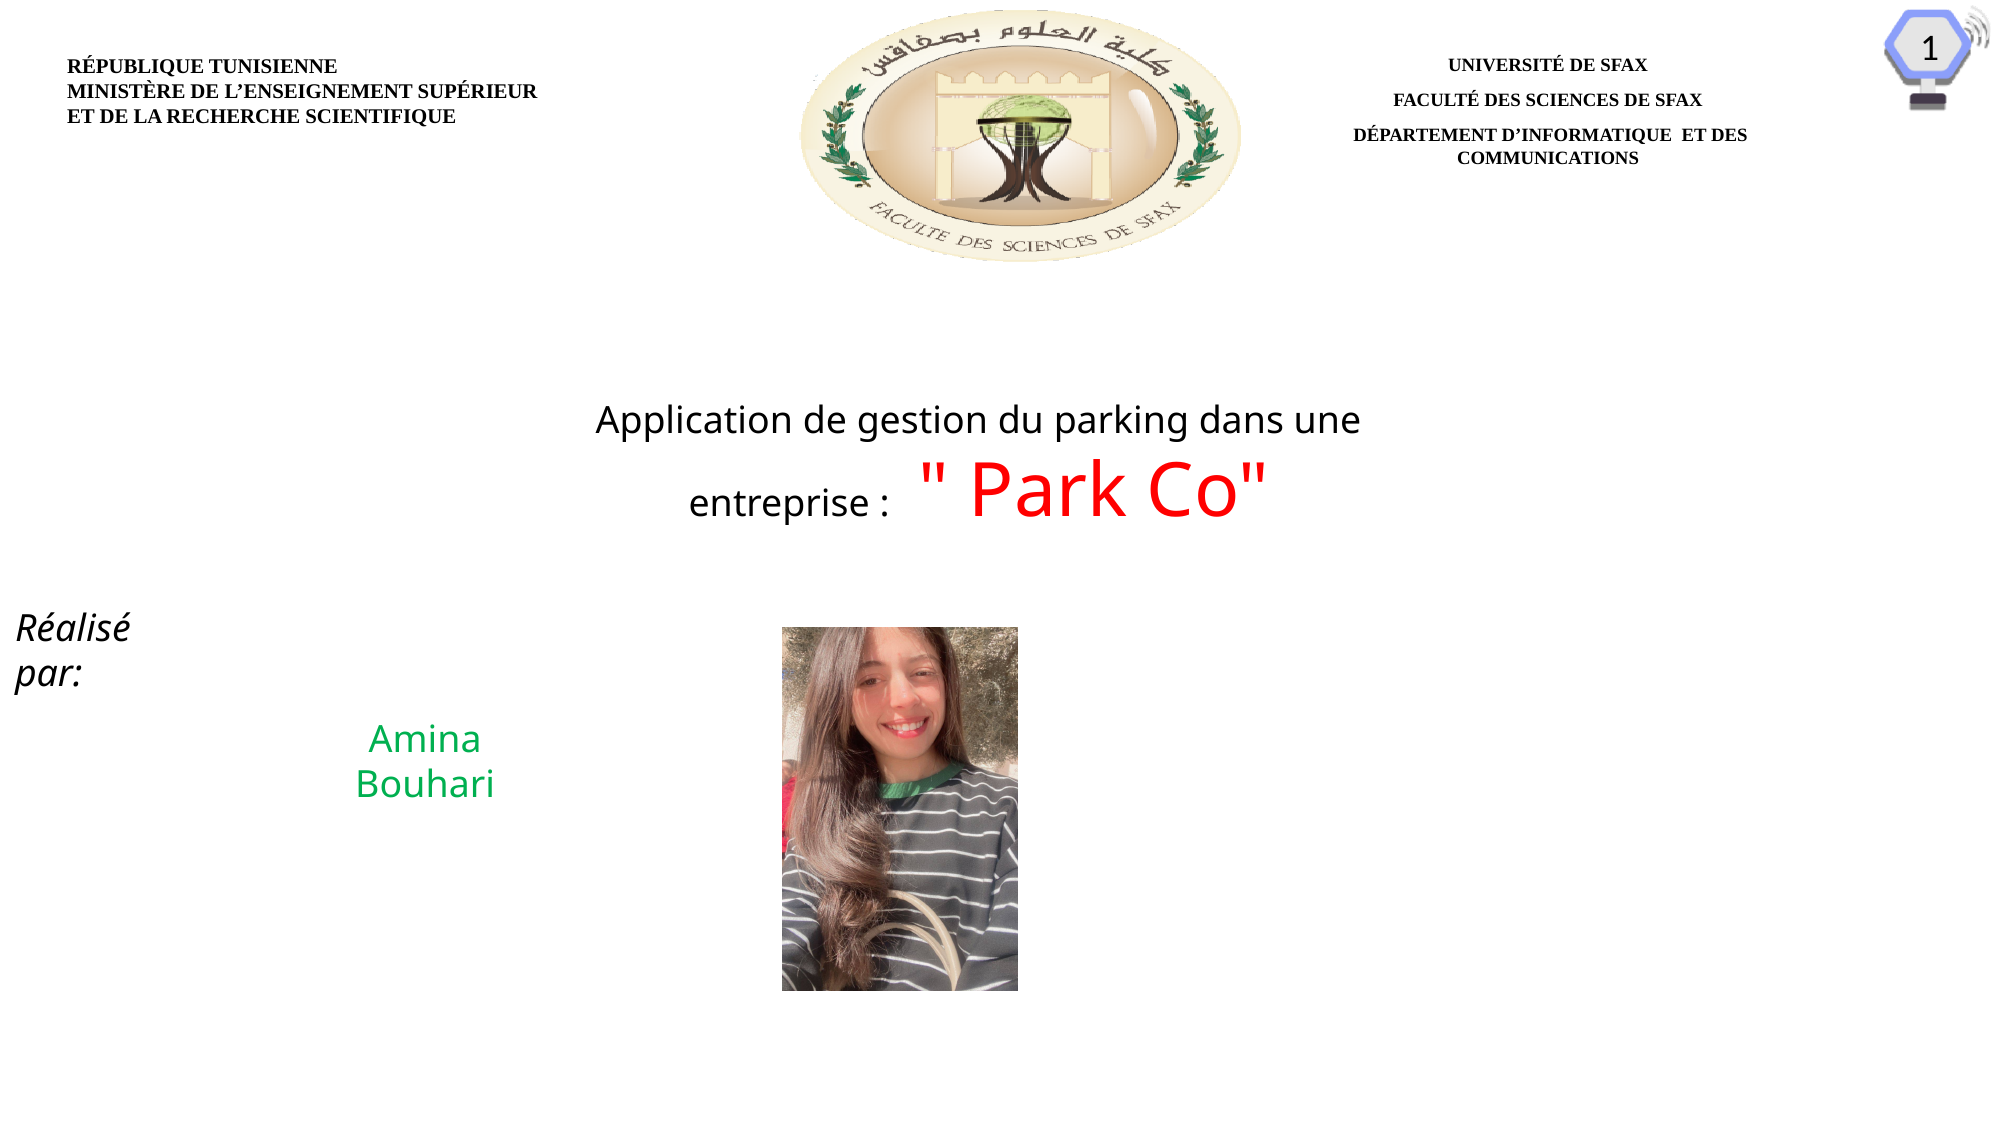

1
# RÉPUBLIQUE TUNISIENNE MINISTÈRE DE L’ENSEIGNEMENT SUPÉRIEUR ET DE LA RECHERCHE SCIENTIFIQUE
UNIVERSITÉ DE SFAX
FACULTÉ DES SCIENCES DE SFAX
DÉPARTEMENT D’INFORMATIQUE ET DES COMMUNICATIONS
Application de gestion du parking dans une entreprise :   " Park Co"
Réalisé par:
Amina Bouhari